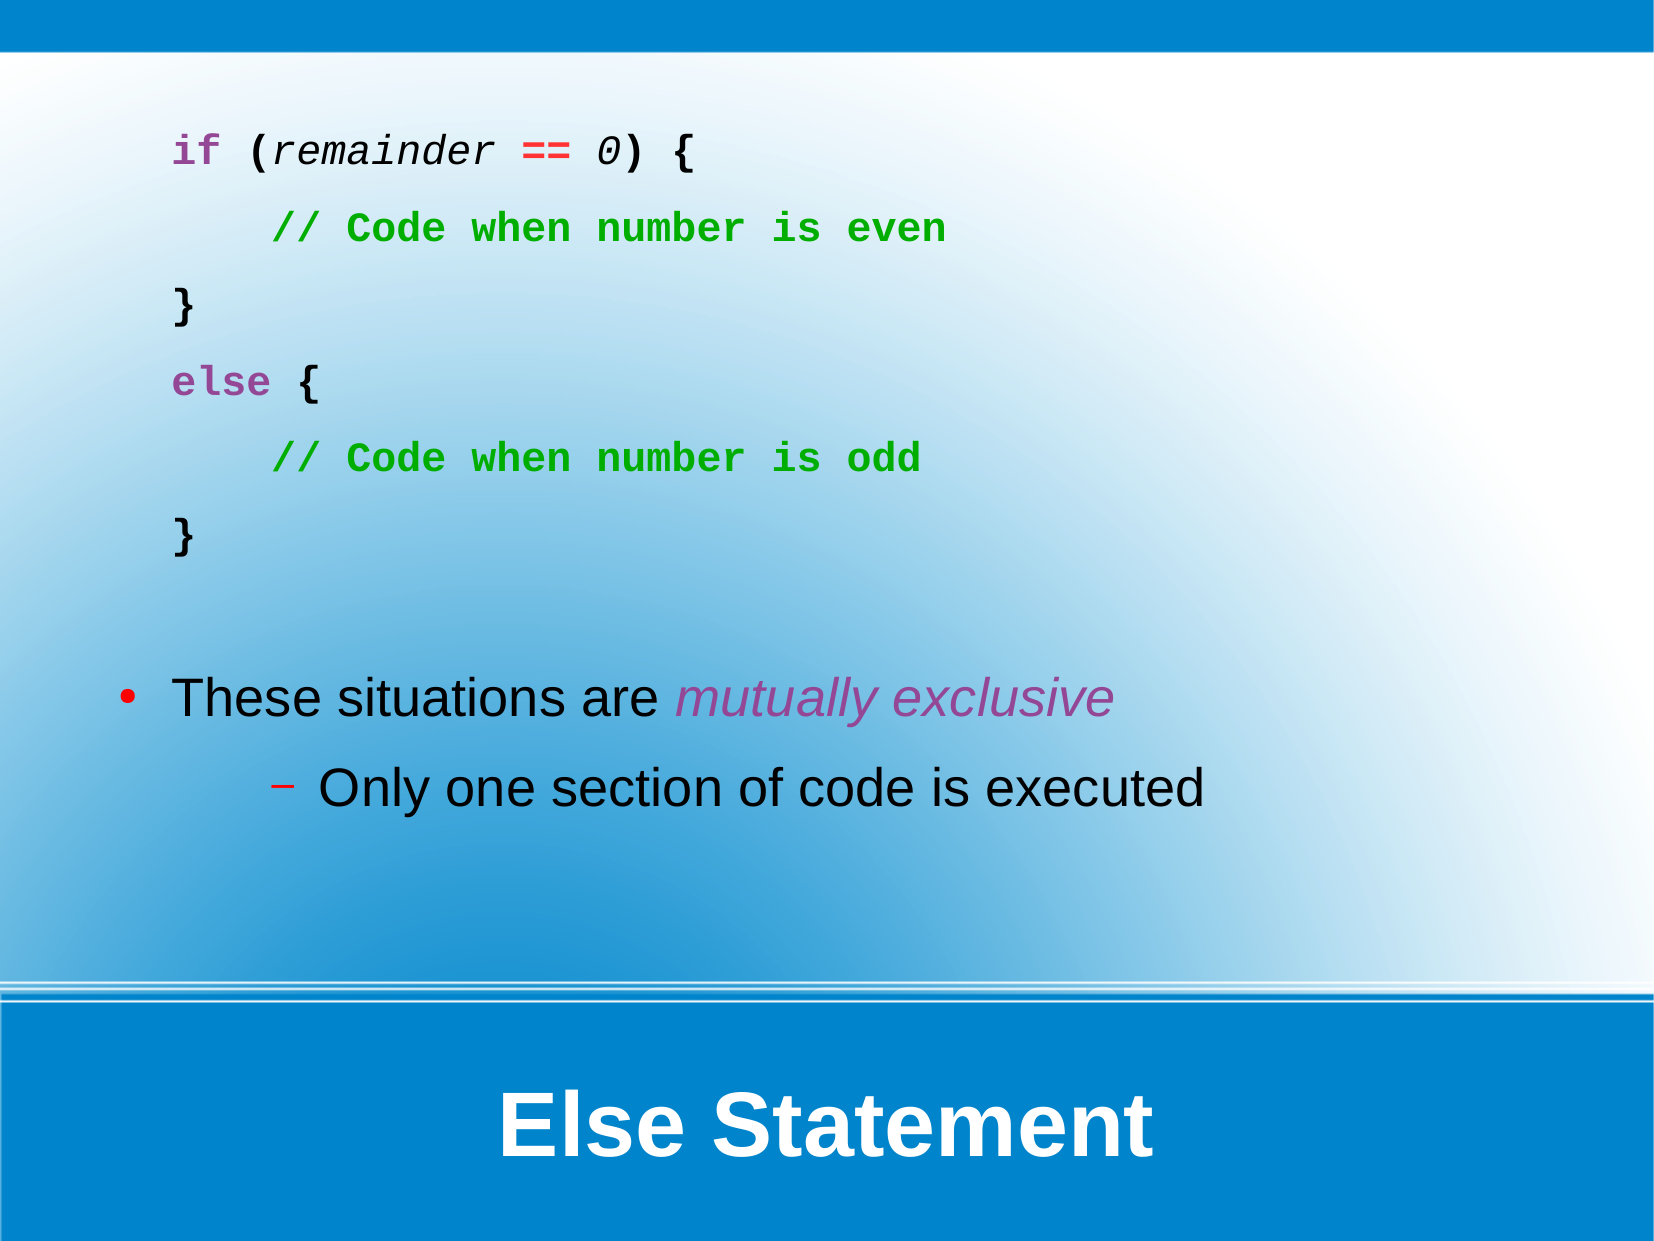

if (remainder == 0) {
 // Code when number is even
}
else {
 // Code when number is odd
}
These situations are mutually exclusive
Only one section of code is executed
# Else Statement